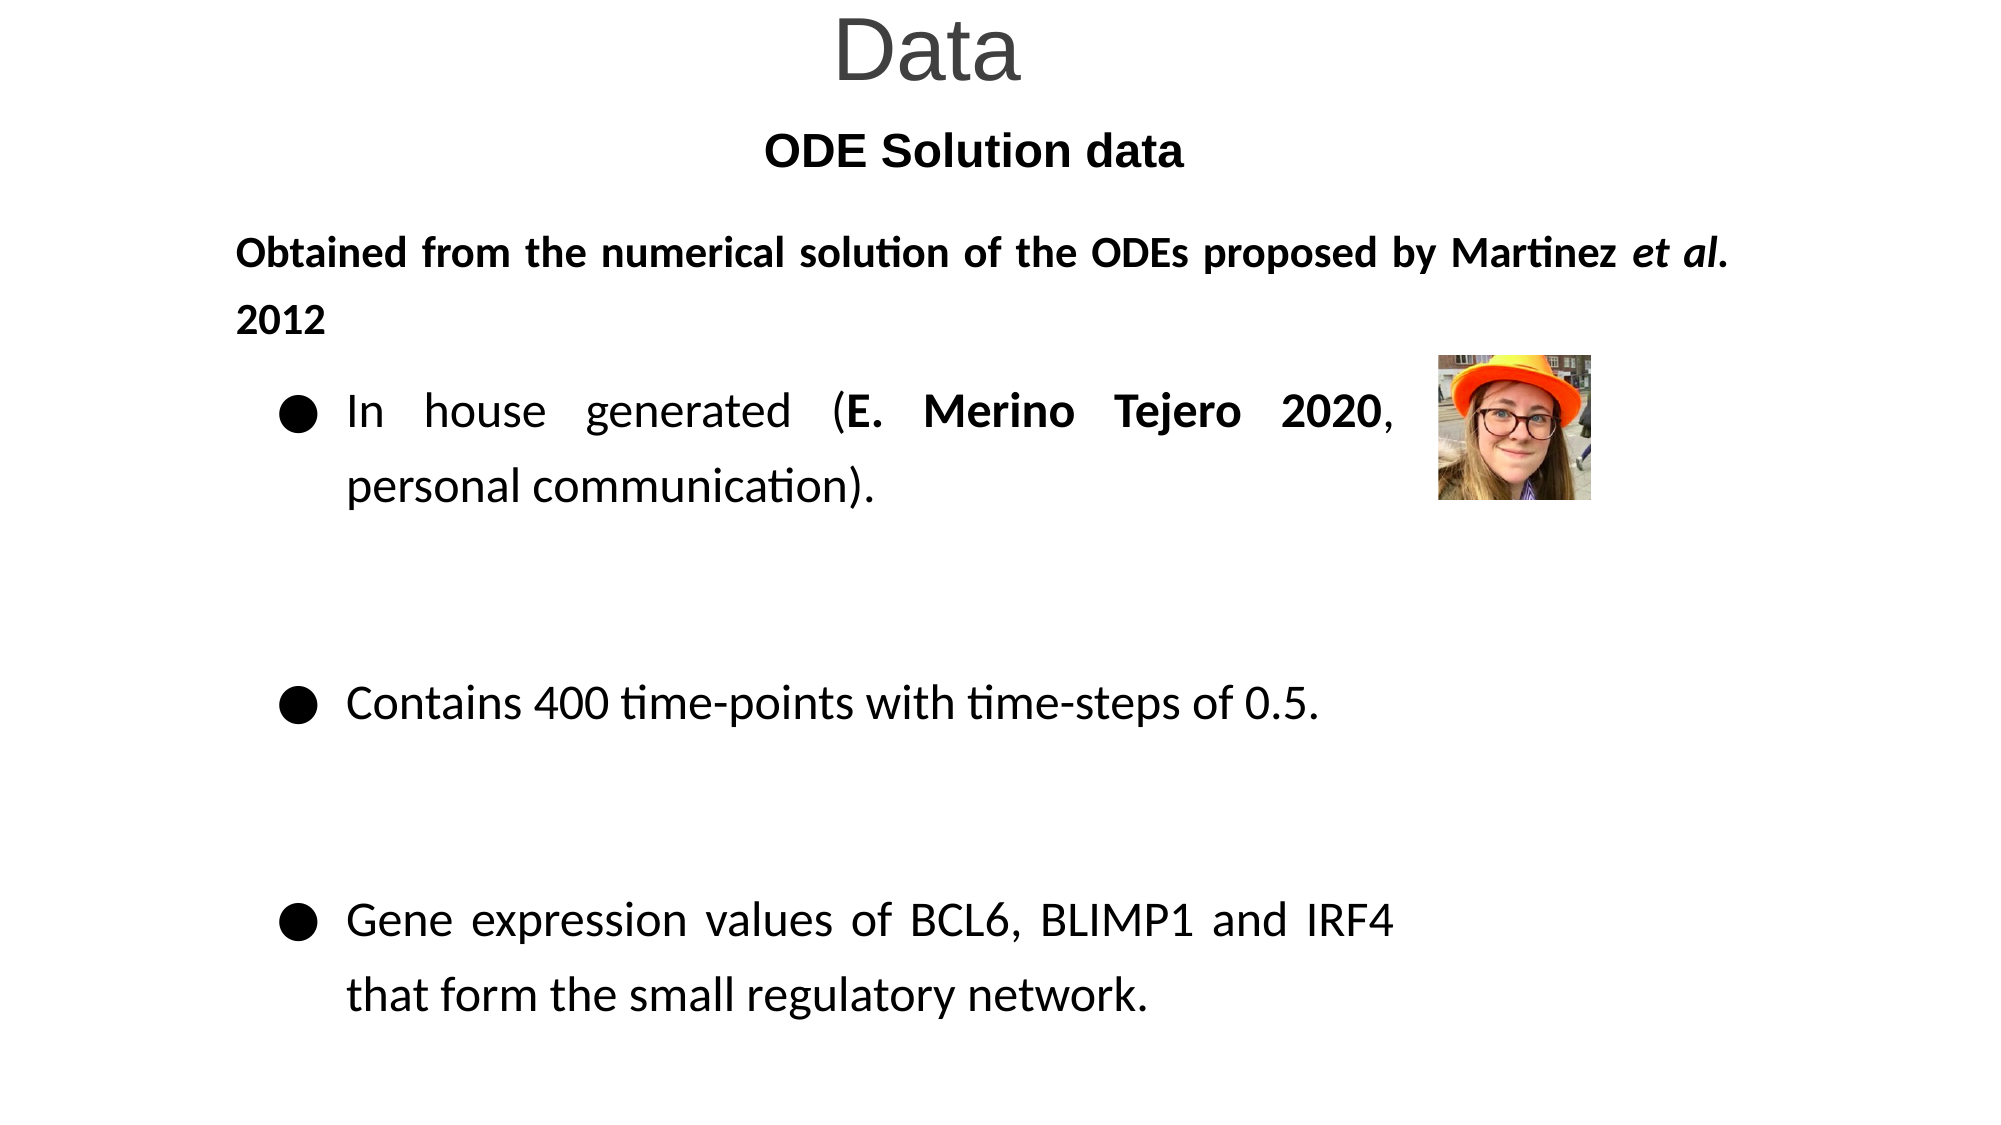

Data
ODE Solution data
Obtained from the numerical solution of the ODEs proposed by Martinez et al. 2012
In house generated (E. Merino Tejero 2020, personal communication).
Contains 400 time-points with time-steps of 0.5.
Gene expression values of BCL6, BLIMP1 and IRF4 that form the small regulatory network.